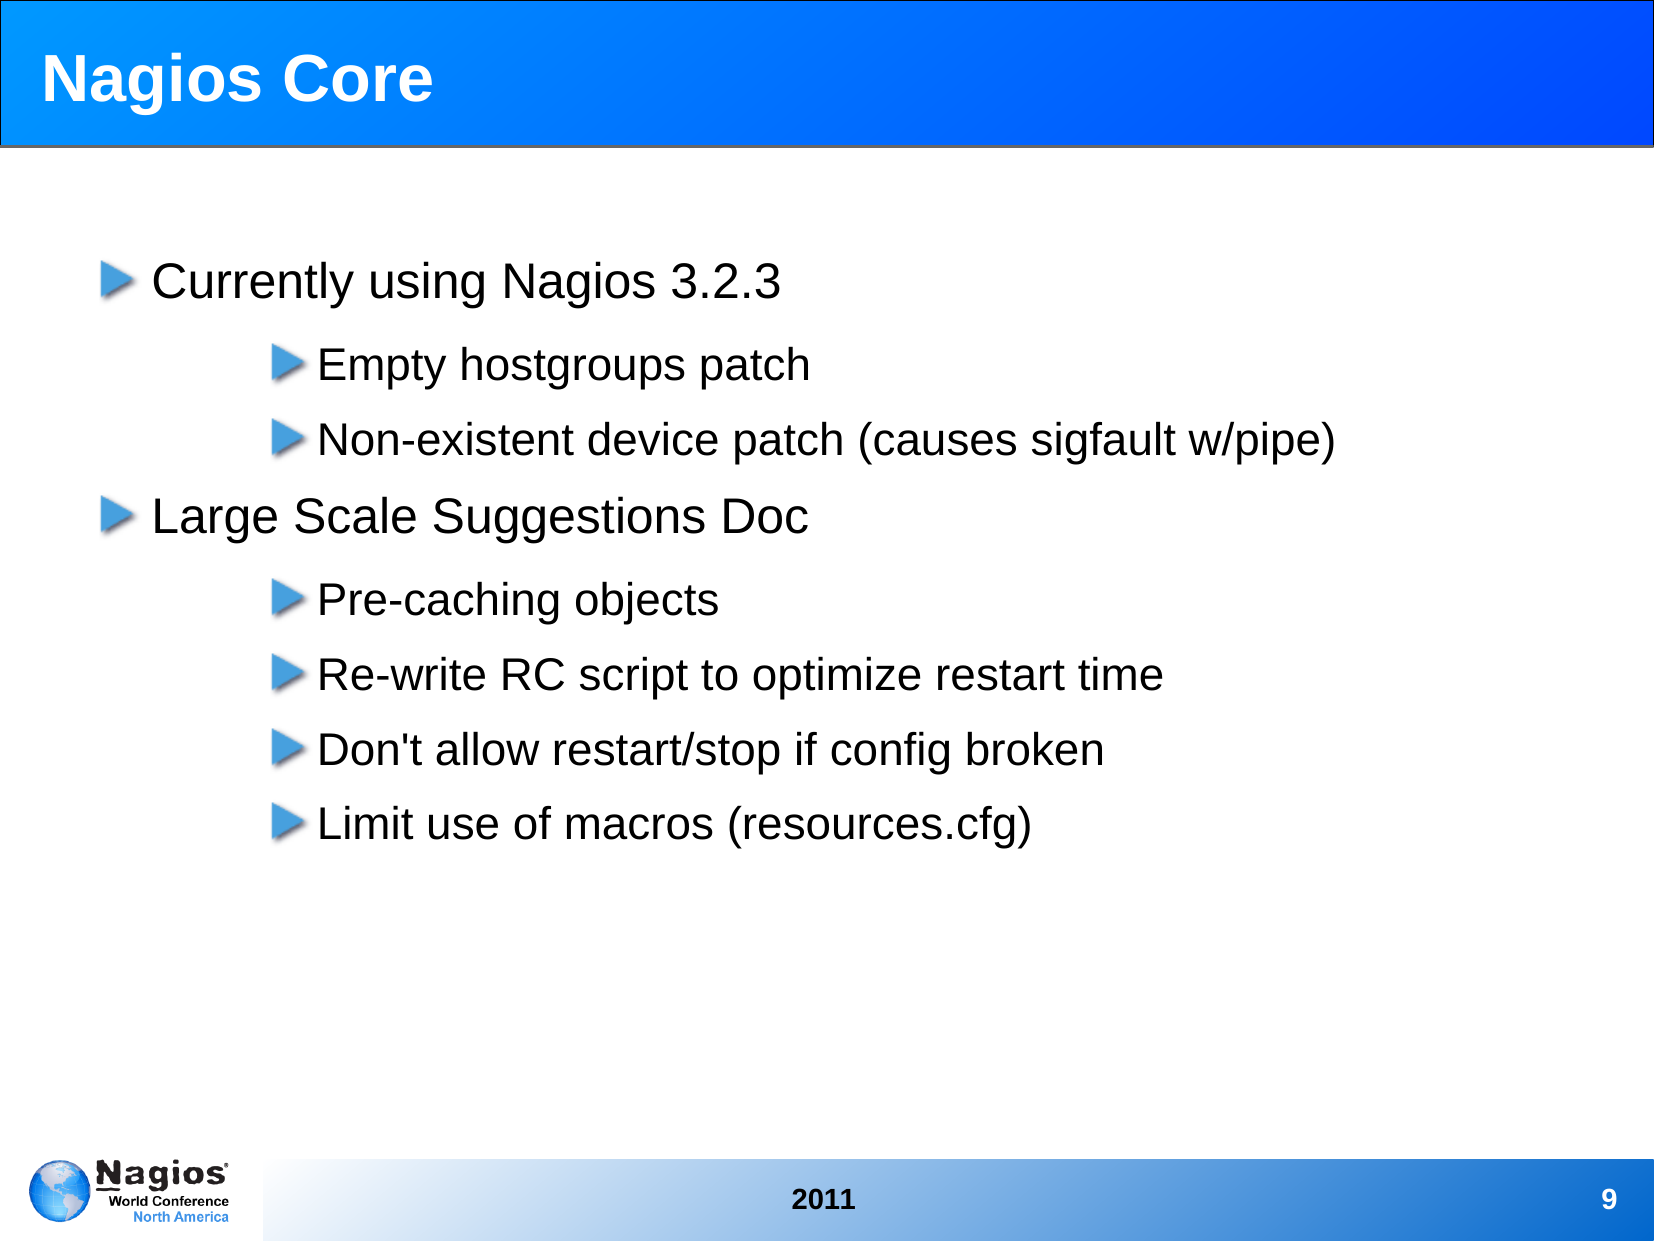

# Nagios Core
Currently using Nagios 3.2.3
Empty hostgroups patch
Non-existent device patch (causes sigfault w/pipe)
Large Scale Suggestions Doc
Pre-caching objects
Re-write RC script to optimize restart time
Don't allow restart/stop if config broken
Limit use of macros (resources.cfg)
2011
9